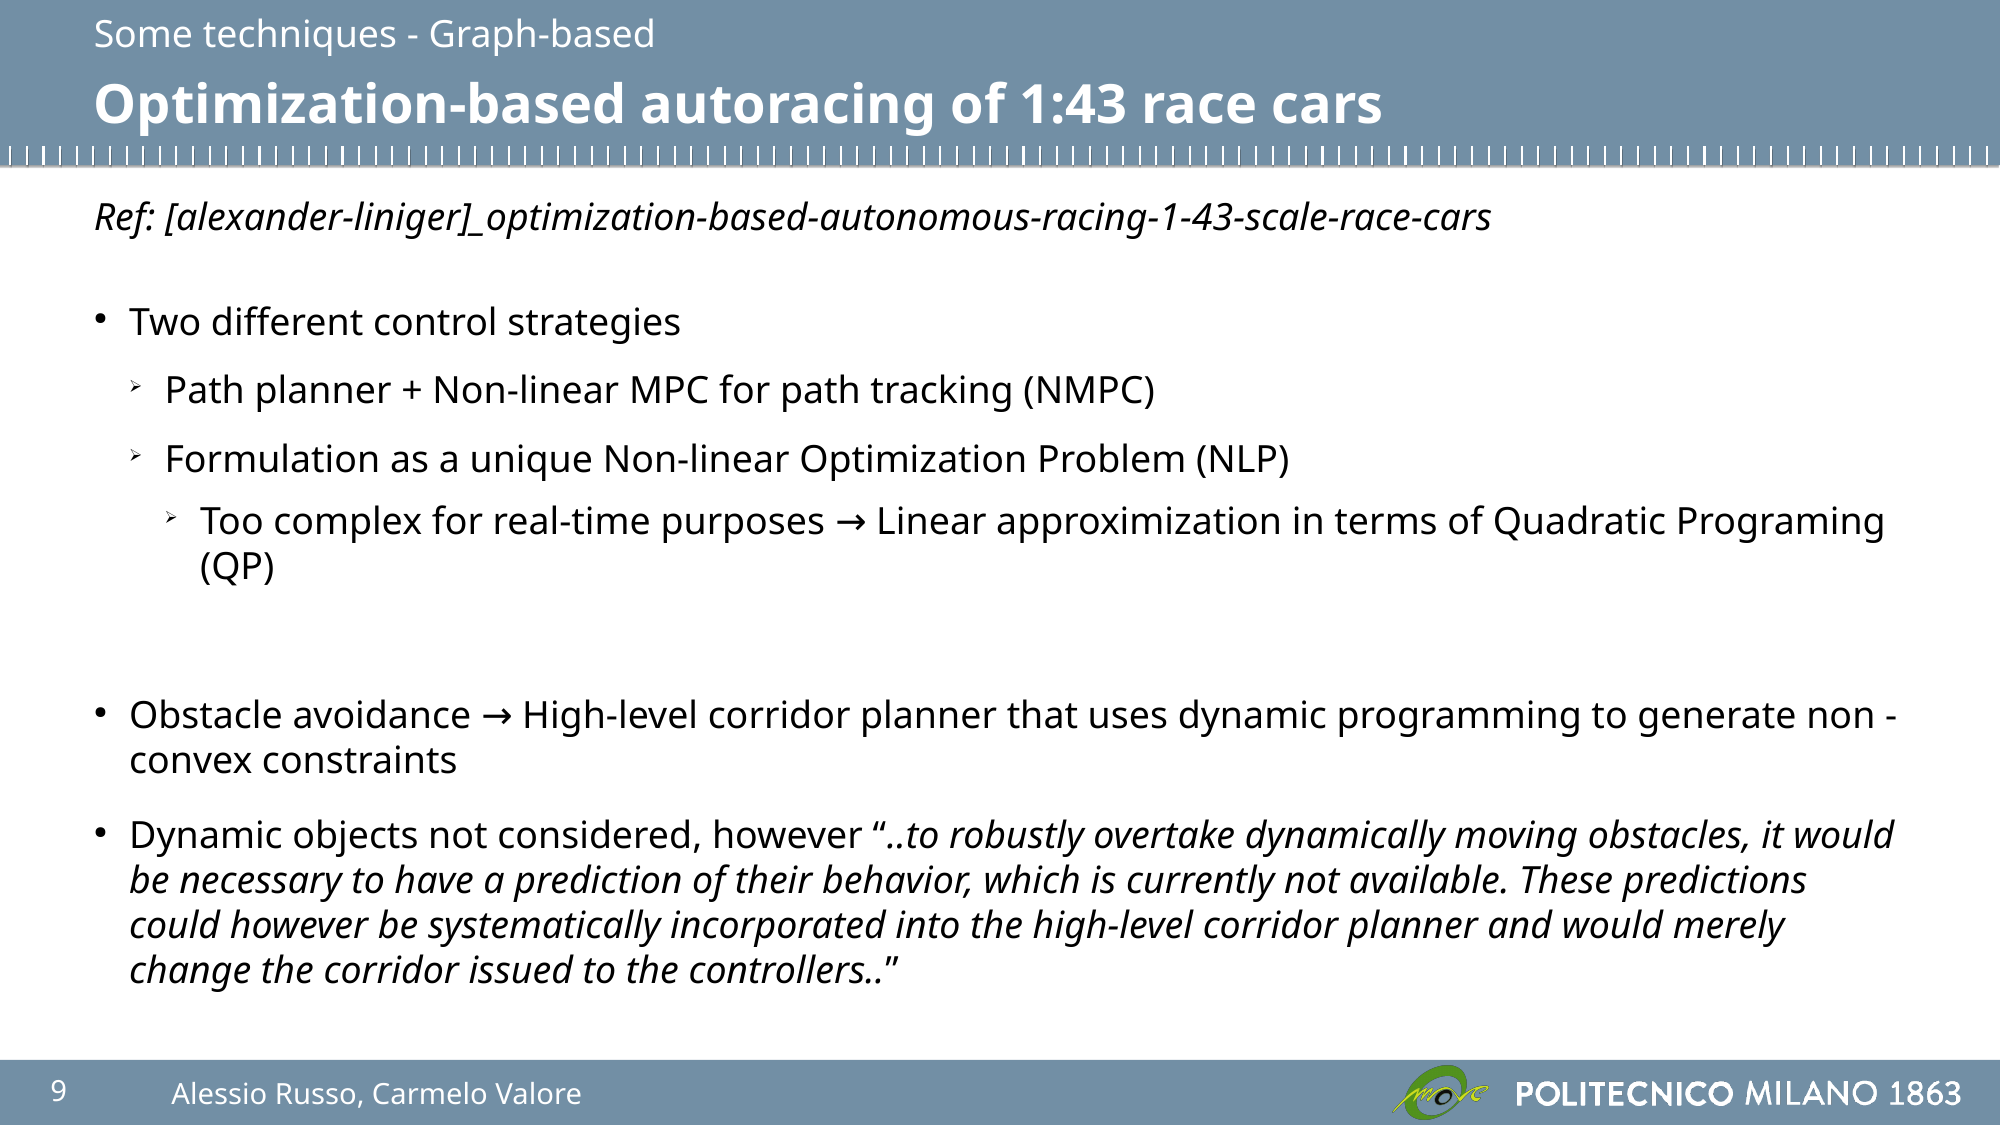

Some techniques - Graph-based
# Optimization-based autoracing of 1:43 race cars
Ref: [alexander-liniger]_optimization-based-autonomous-racing-1-43-scale-race-cars
Two different control strategies
Path planner + Non-linear MPC for path tracking (NMPC)
Formulation as a unique Non-linear Optimization Problem (NLP)
Too complex for real-time purposes → Linear approximization in terms of Quadratic Programing (QP)
Obstacle avoidance → High-level corridor planner that uses dynamic programming to generate non -convex constraints
Dynamic objects not considered, however “..to robustly overtake dynamically moving obstacles, it would be necessary to have a prediction of their behavior, which is currently not available. These predictions could however be systematically incorporated into the high-level corridor planner and would merely change the corridor issued to the controllers..”
Alessio Russo, Carmelo Valore